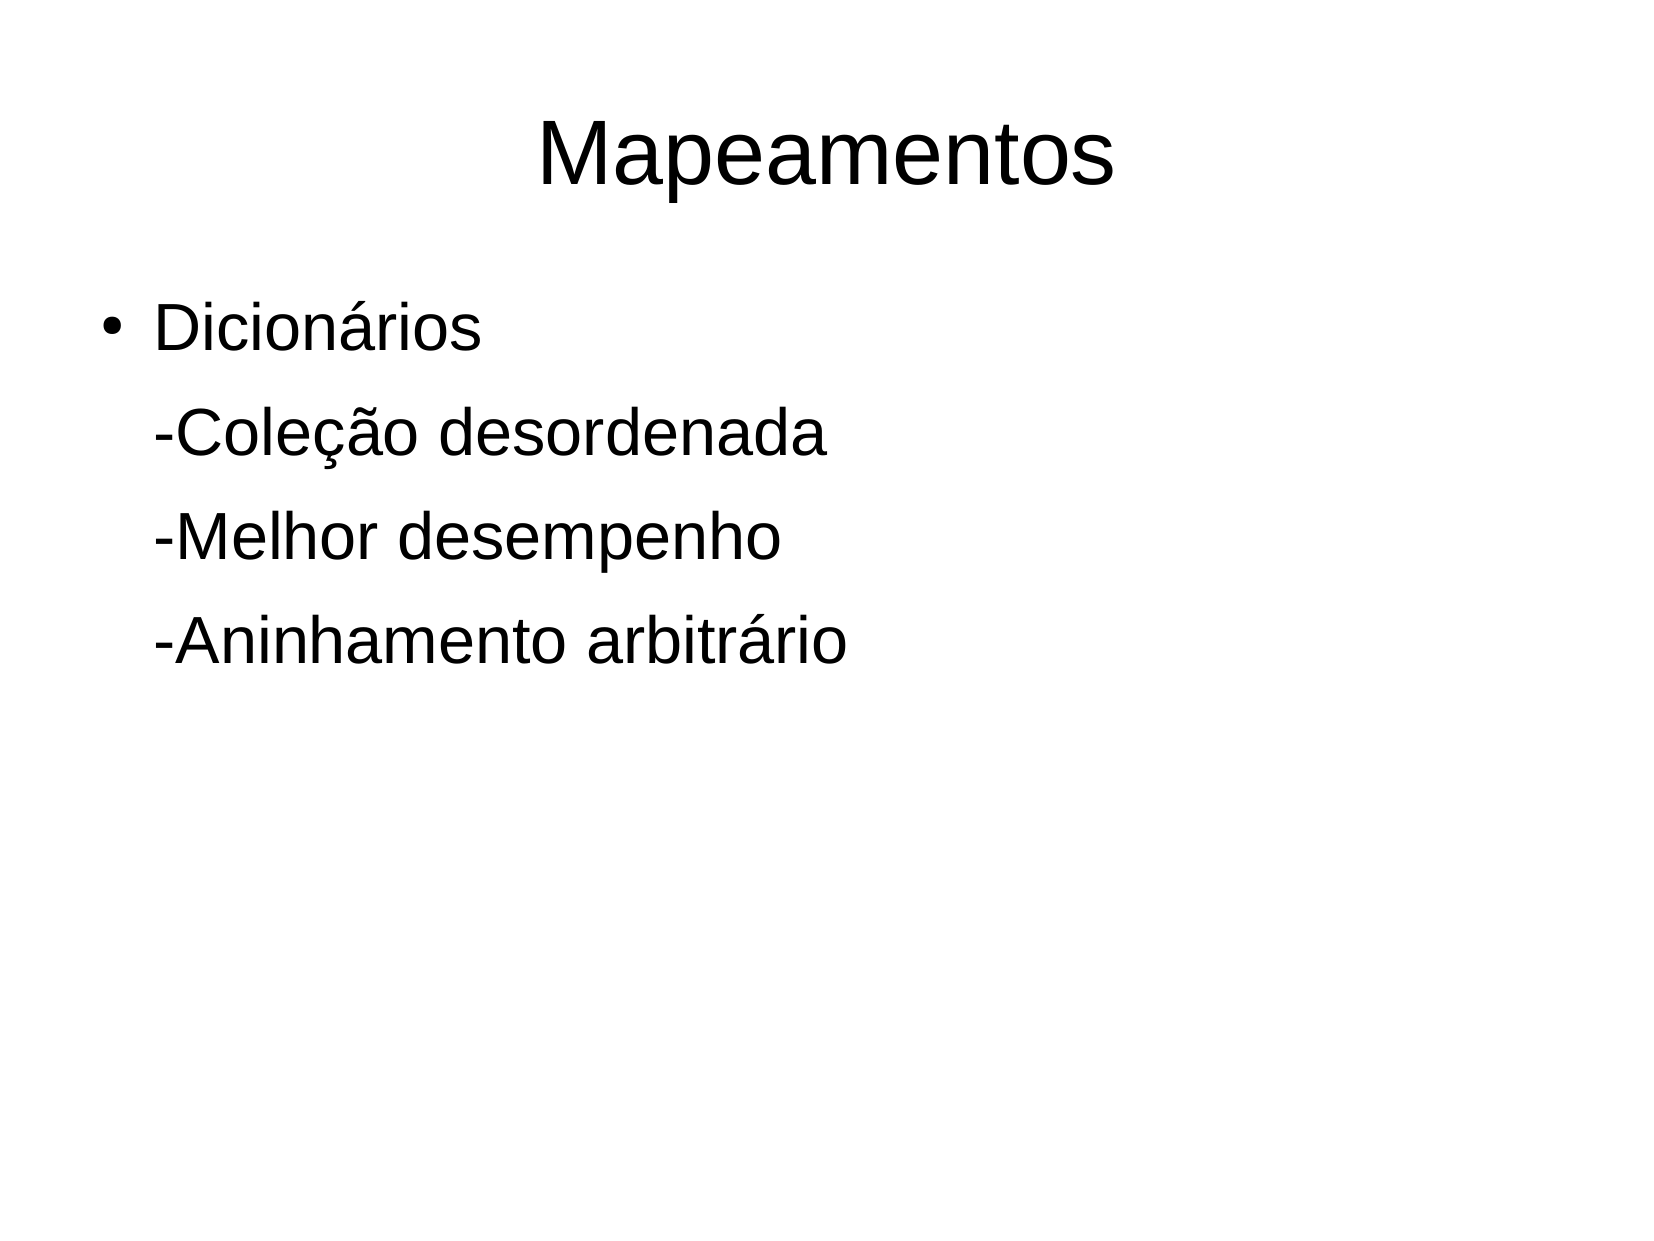

# Mapeamentos
Dicionários
-Coleção desordenada
-Melhor desempenho
-Aninhamento arbitrário